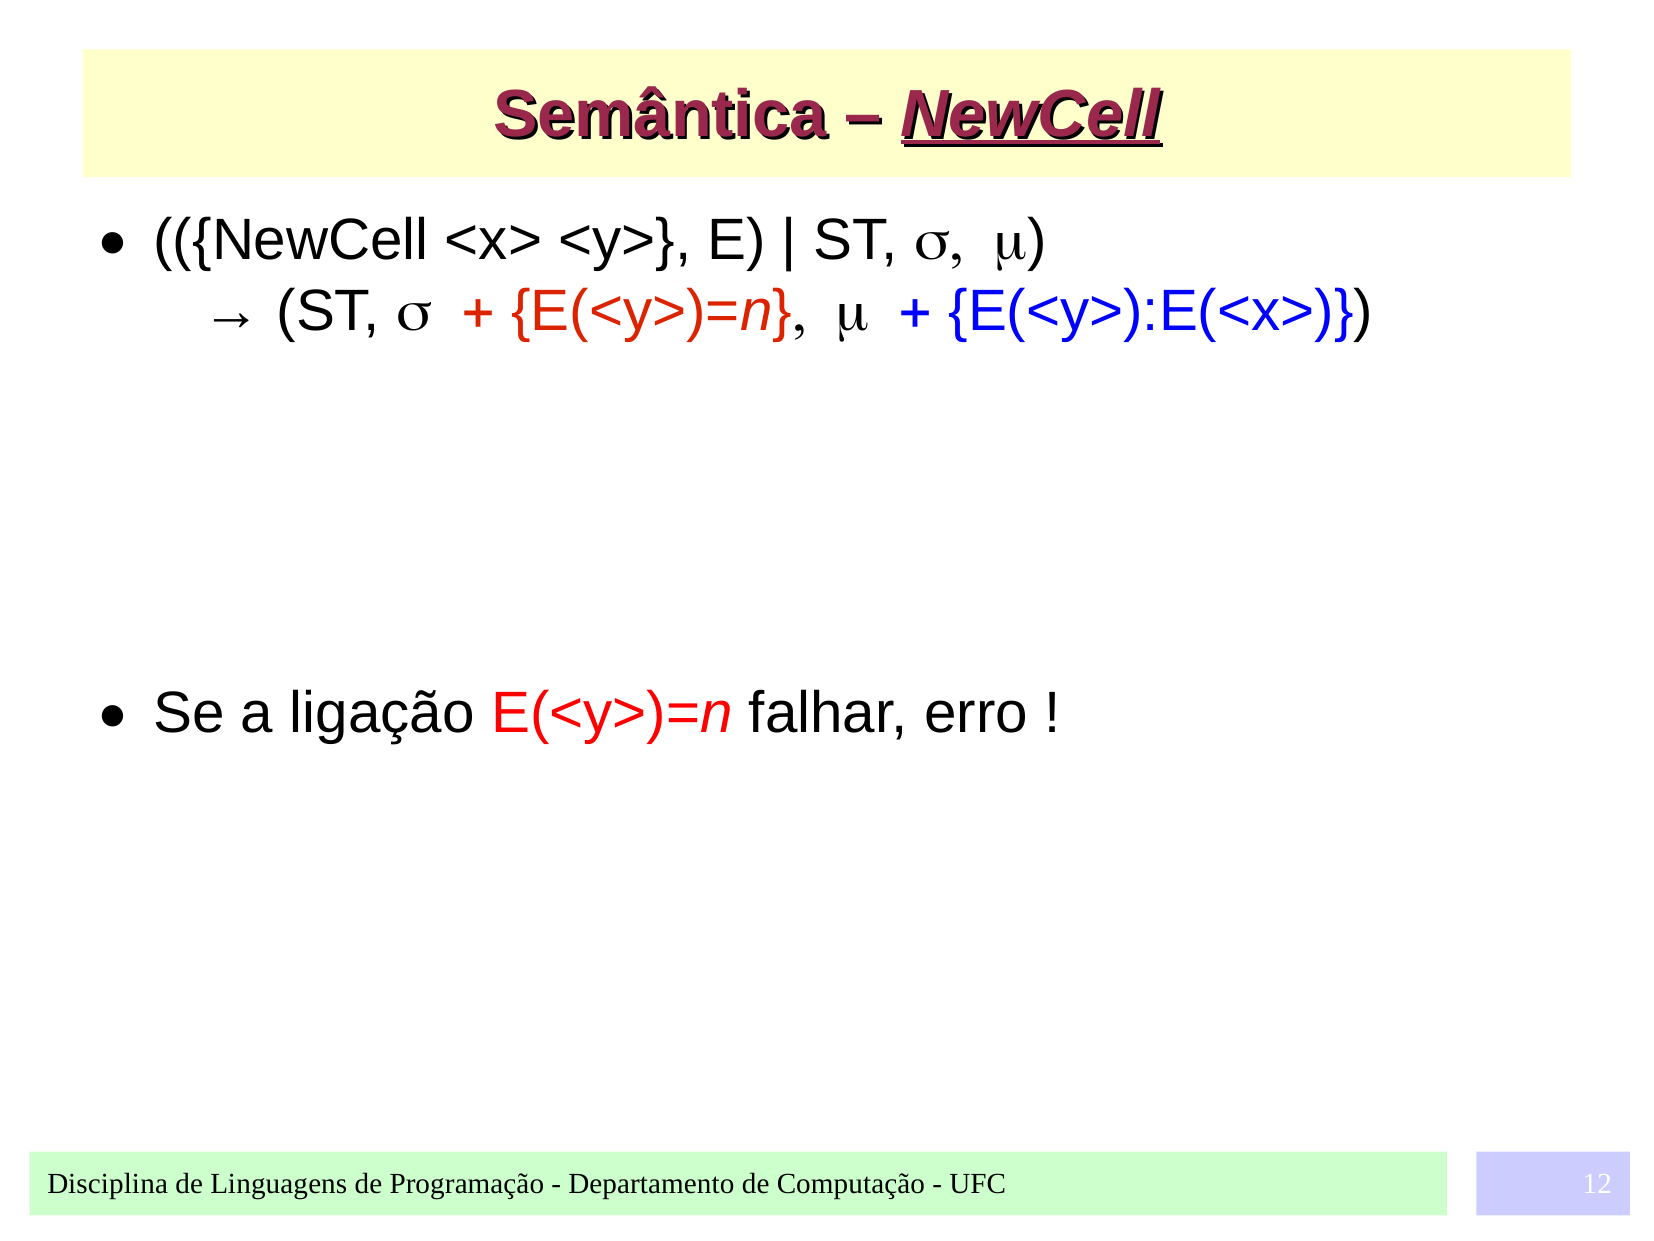

# Semântica – NewCell
(({NewCell <x> <y>}, E) | ST, , )
 → (ST,  + {E(<y>)=n},  + {E(<y>):E(<x>)})
Se a ligação E(<y>)=n falhar, erro !
Disciplina de Linguagens de Programação - Departamento de Computação - UFC
12